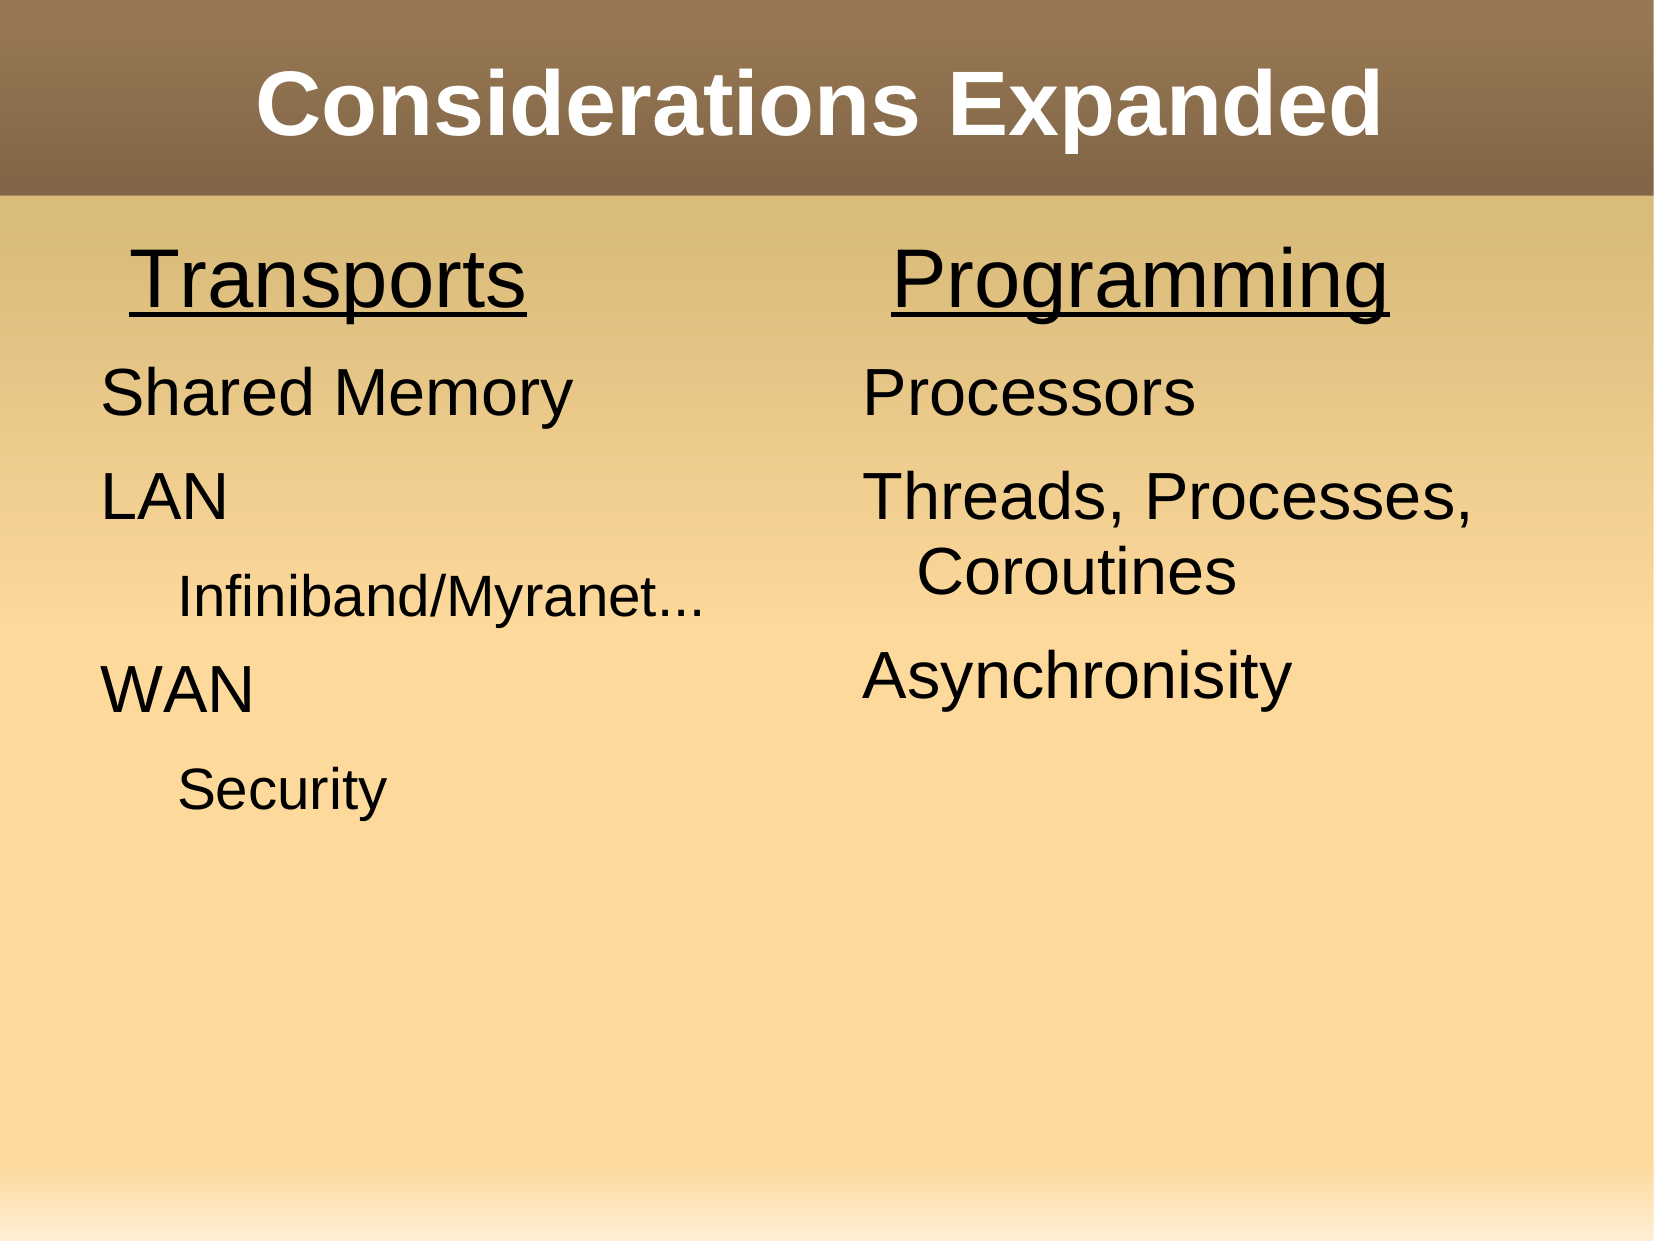

# Considerations Expanded
Transports
Programming
Shared Memory
LAN
Infiniband/Myranet...
WAN
Security
Processors
Threads, Processes, Coroutines
Asynchronisity